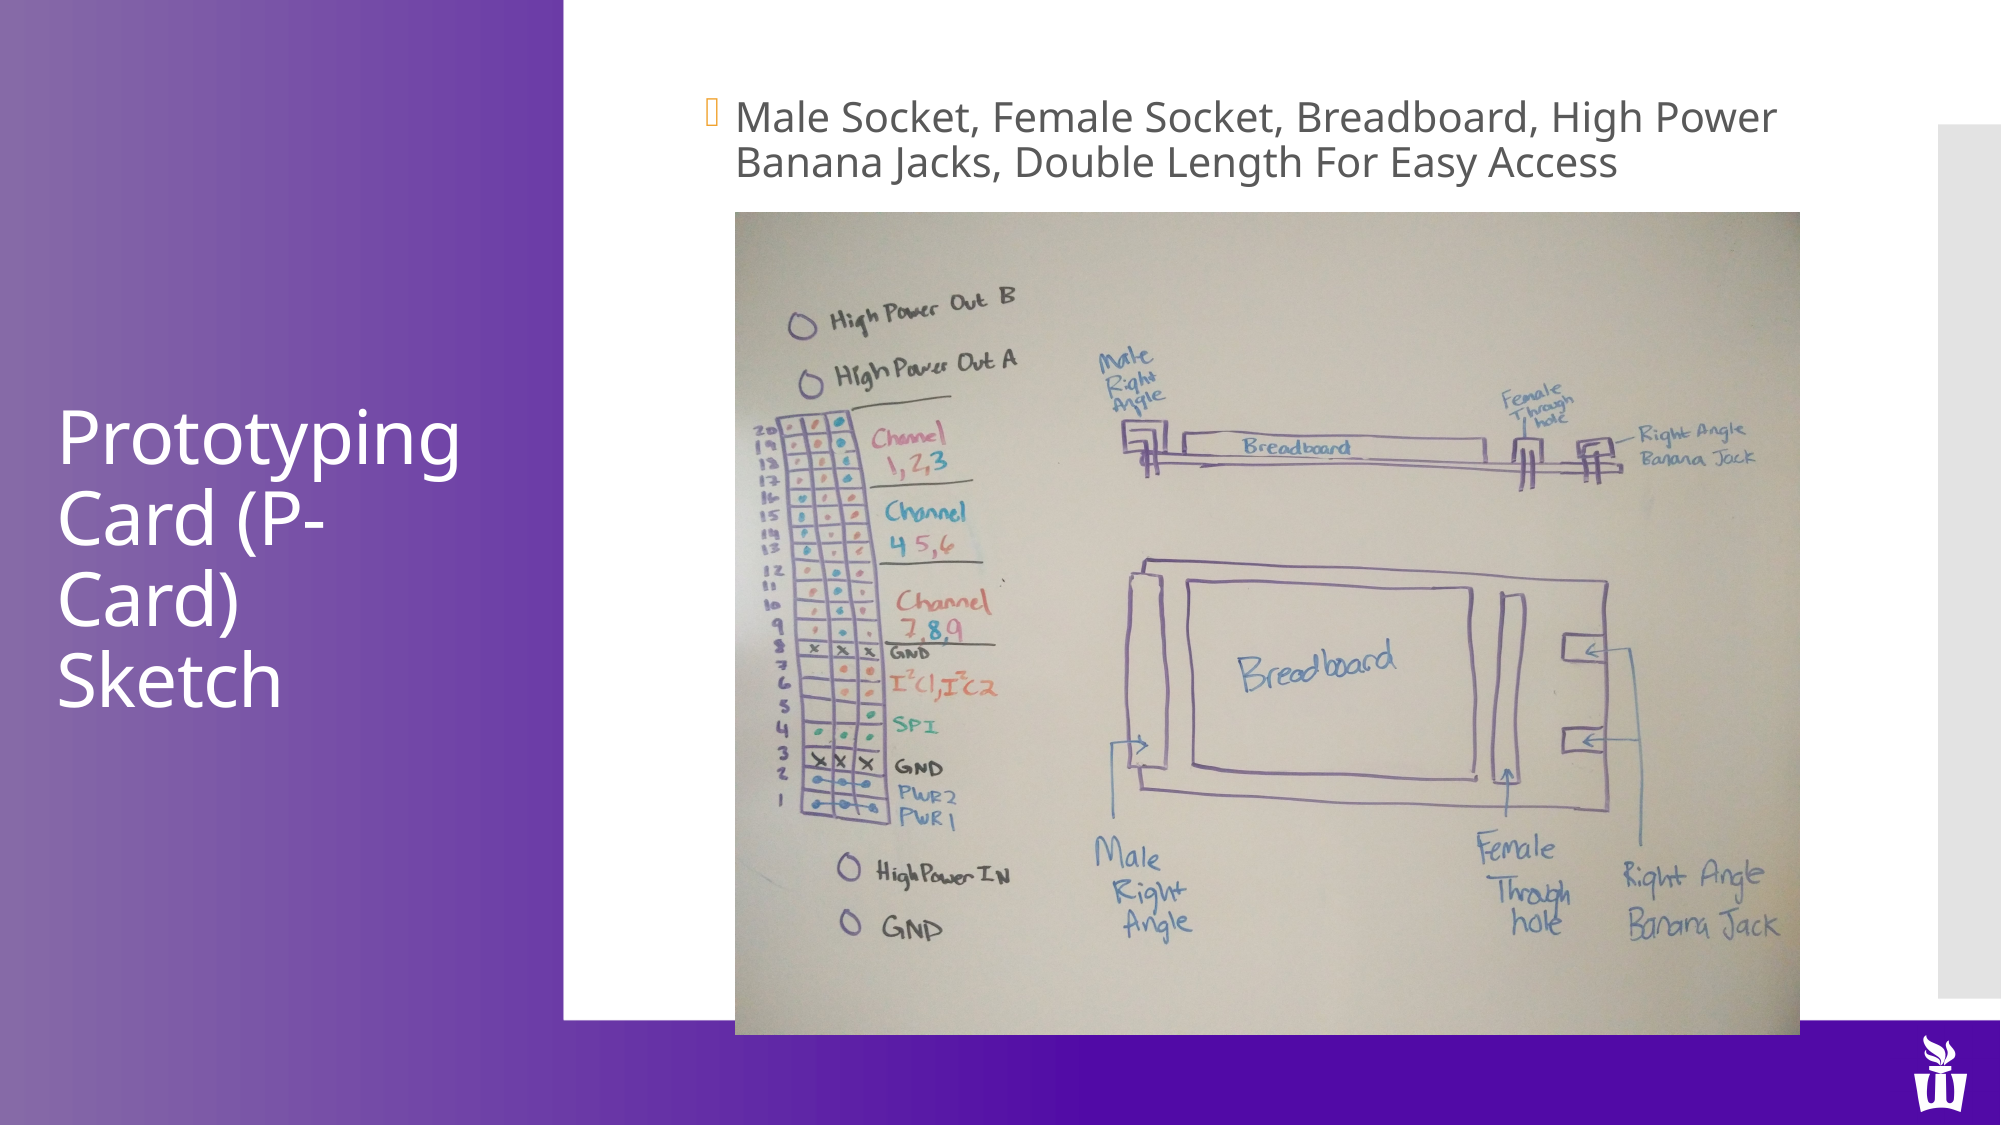

Male Socket, Female Socket, Breadboard, High Power Banana Jacks, Double Length For Easy Access
Prototyping Card (P-Card)
Sketch